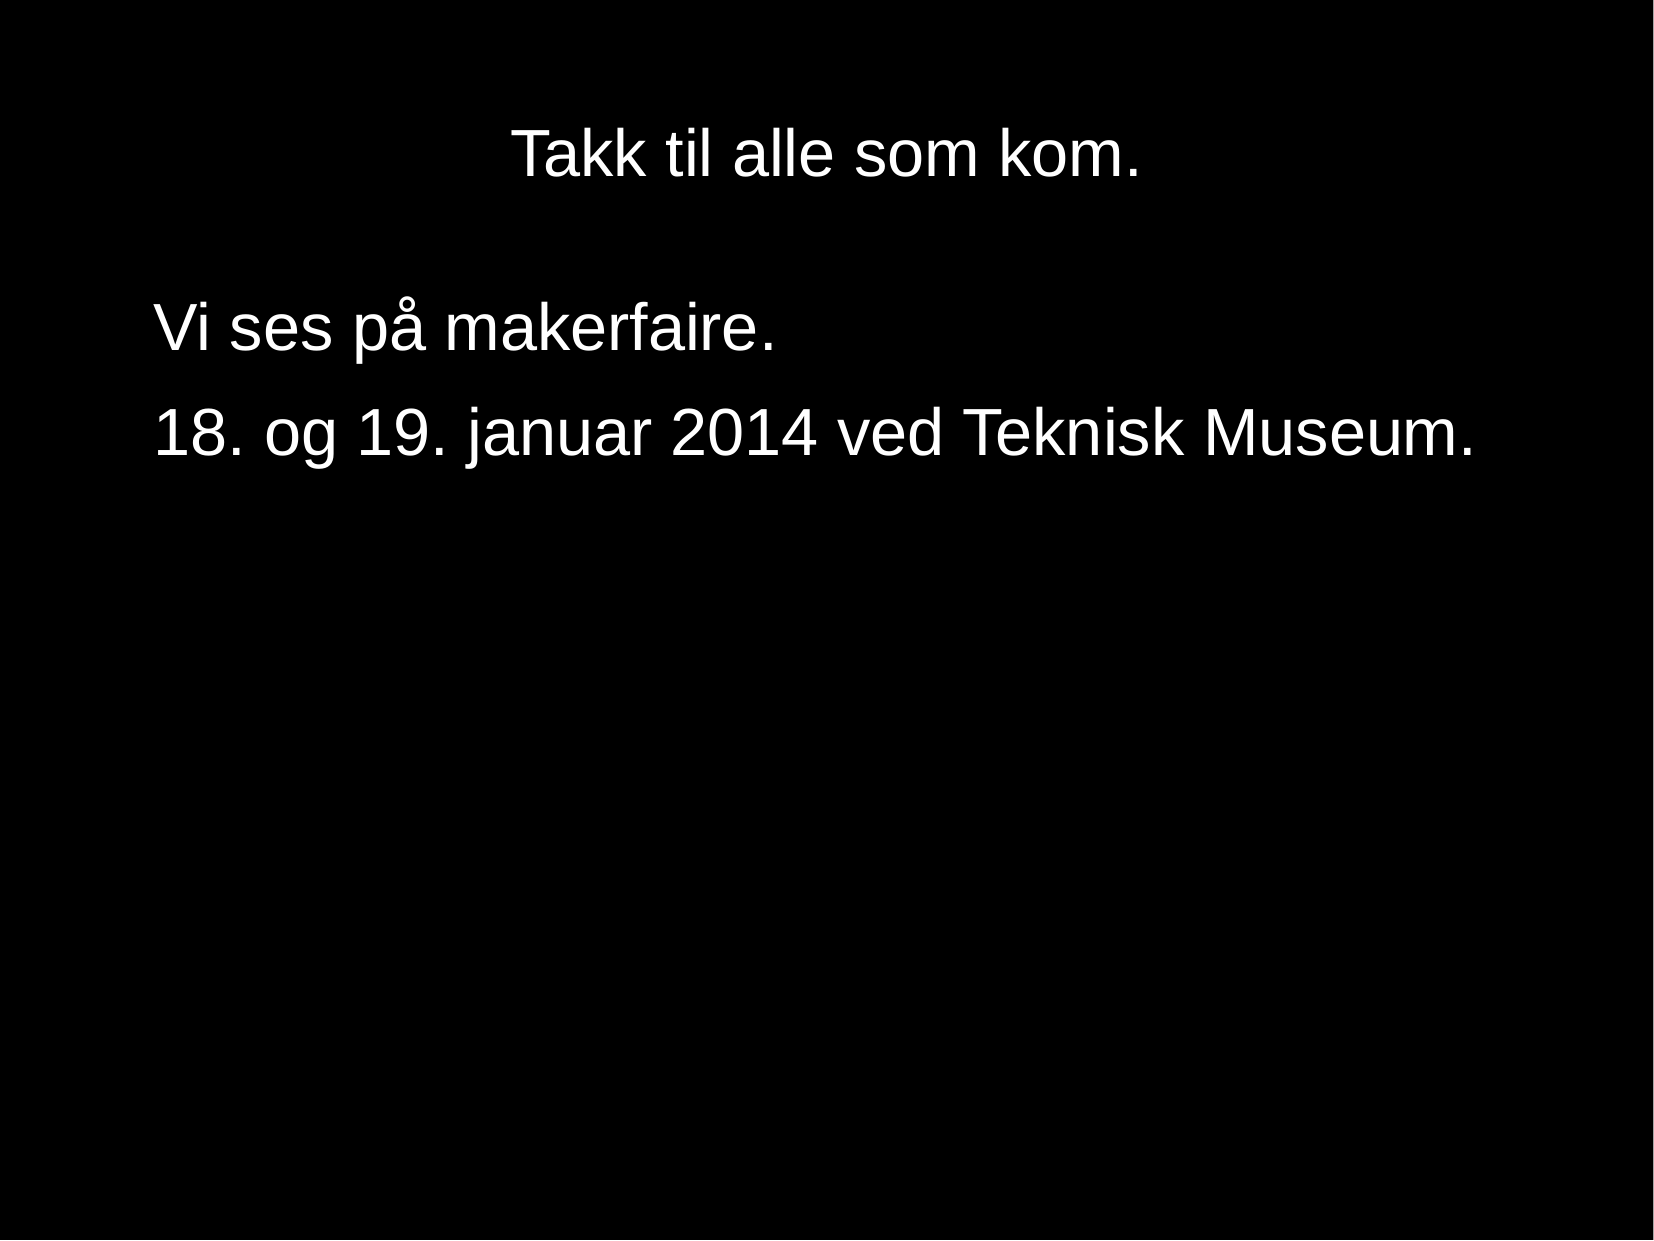

# Takk til alle som kom.
Vi ses på makerfaire.
18. og 19. januar 2014 ved Teknisk Museum.